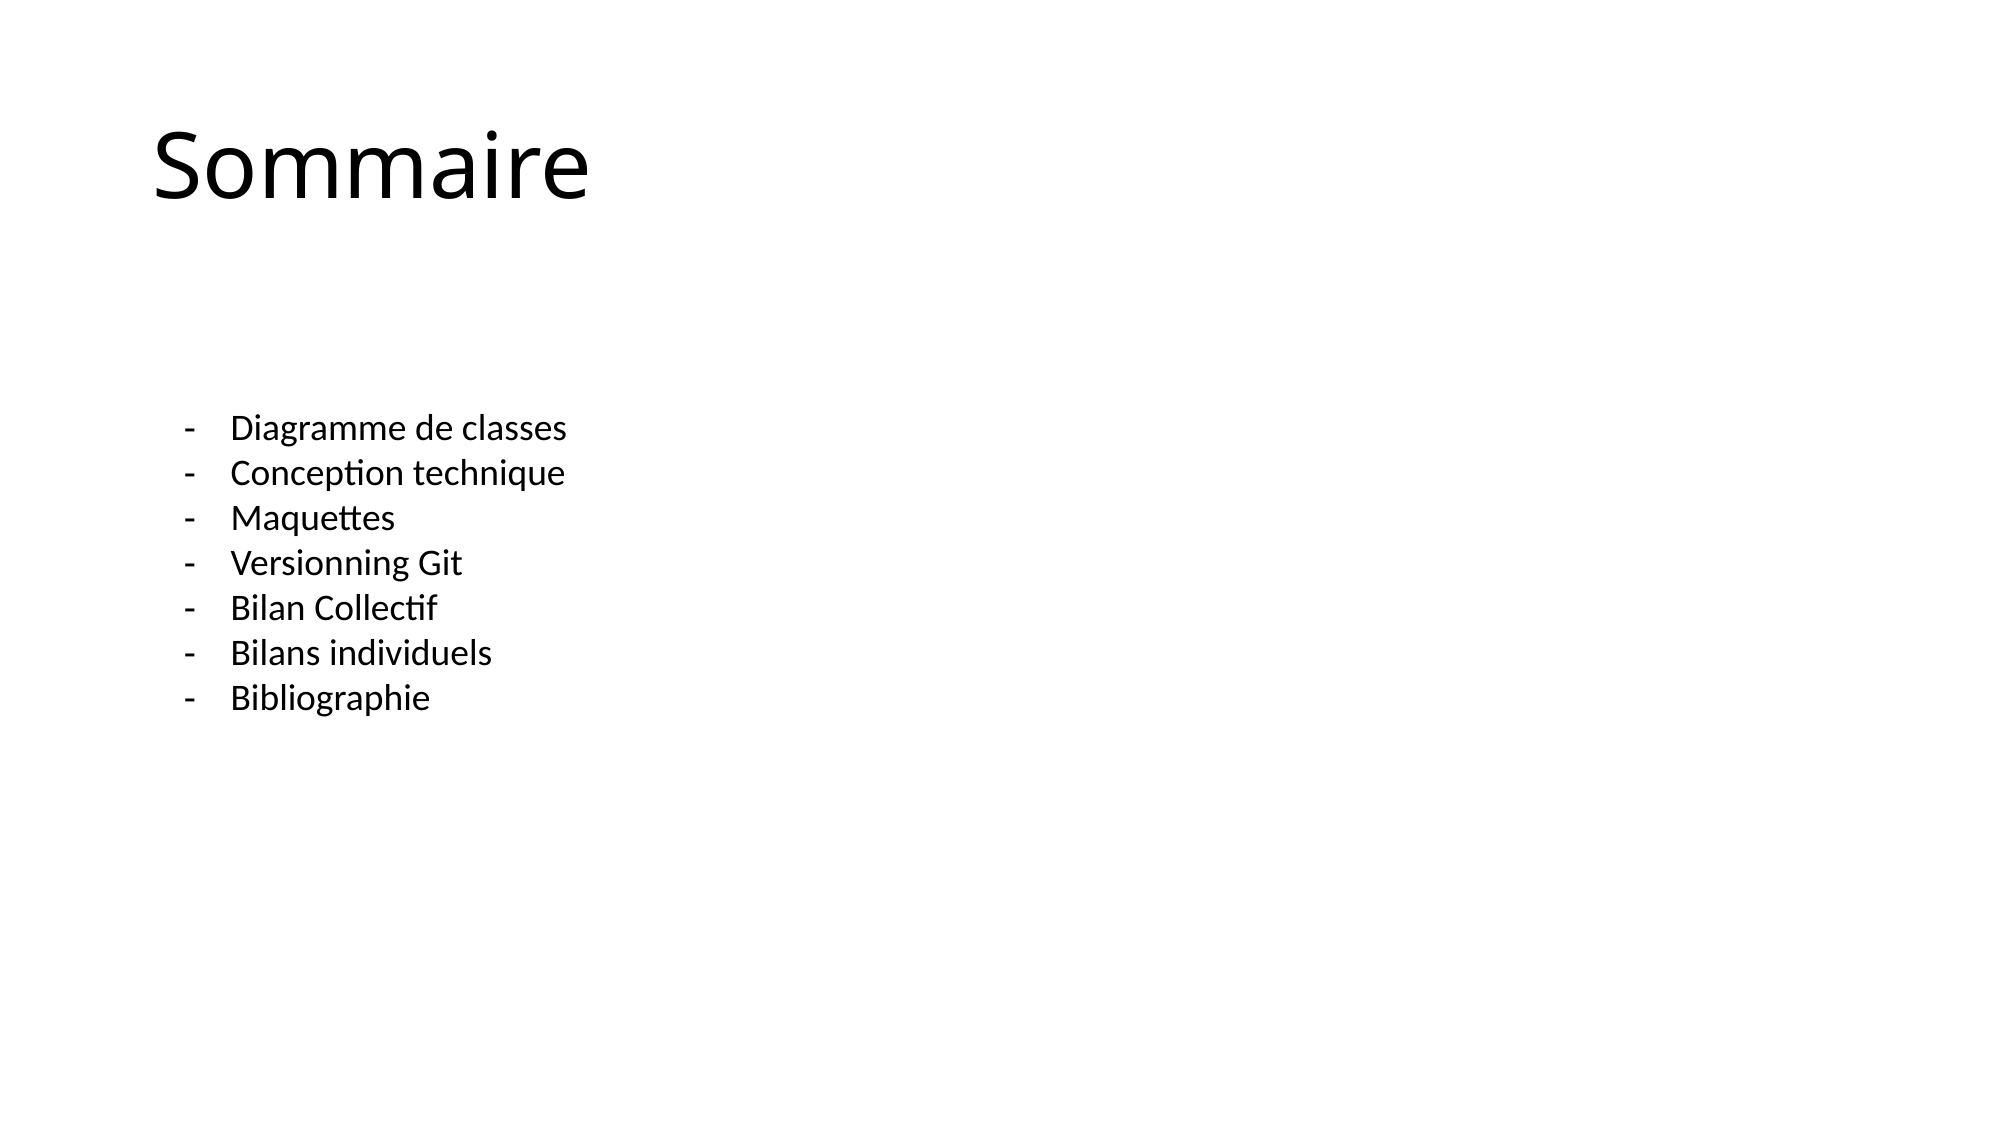

# Sommaire
Diagramme de classes
Conception technique
Maquettes
Versionning Git
Bilan Collectif
Bilans individuels
Bibliographie